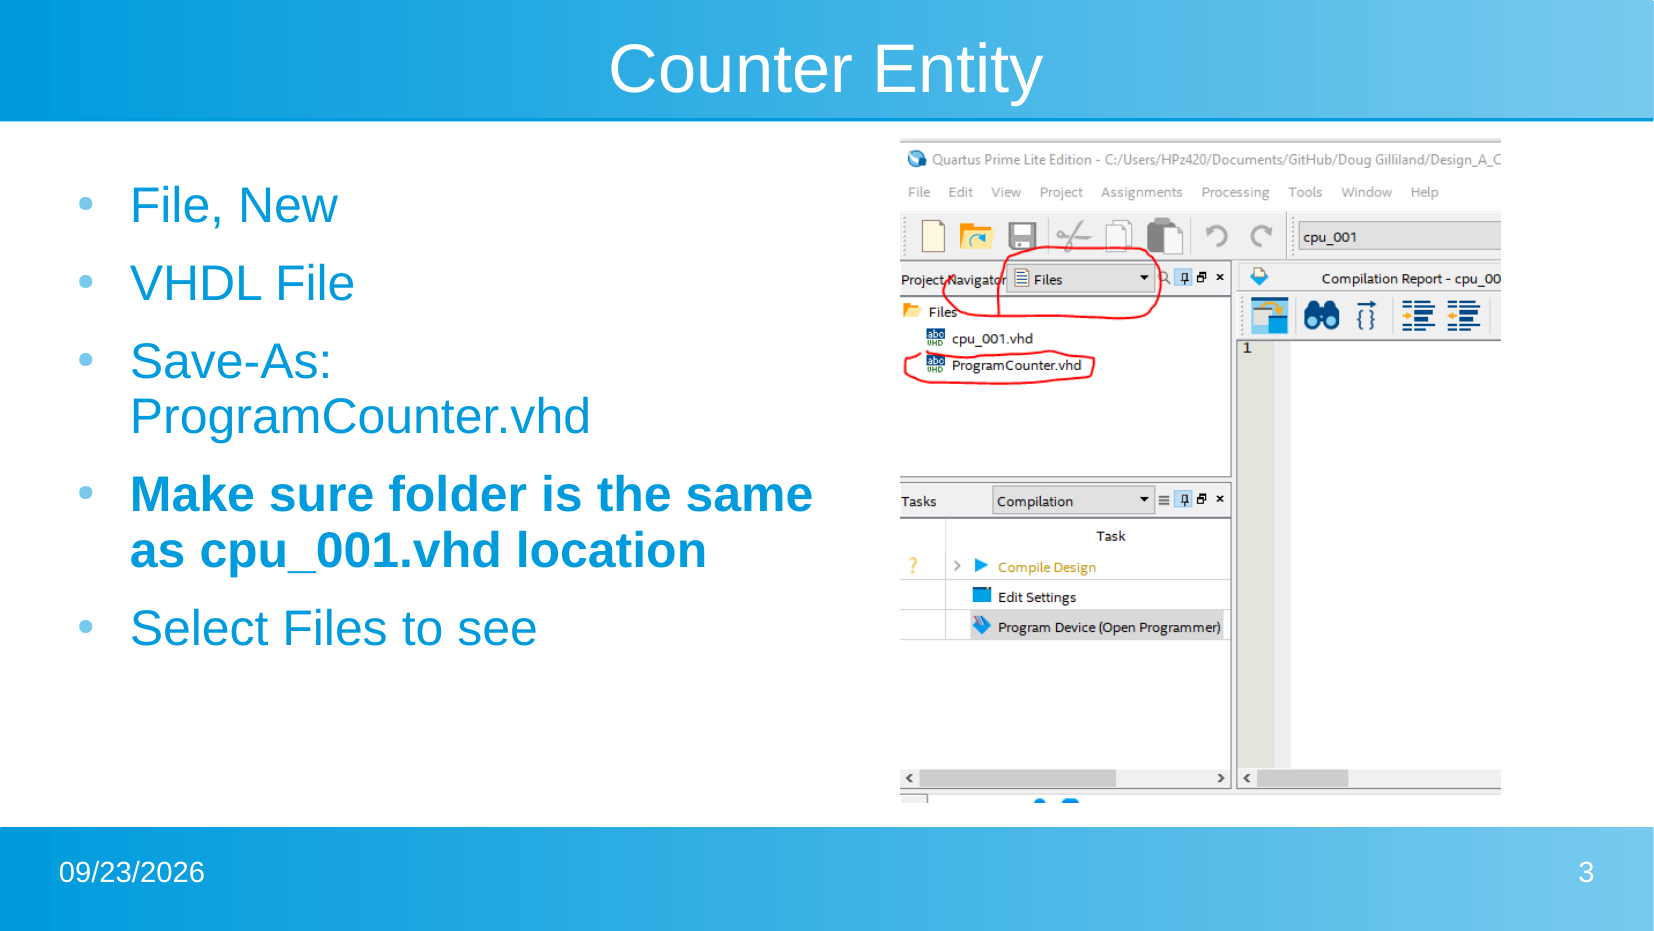

# Counter Entity
File, New
VHDL File
Save-As:
ProgramCounter.vhd
Make sure folder is the same
as cpu_001.vhd location
Select Files to see
3